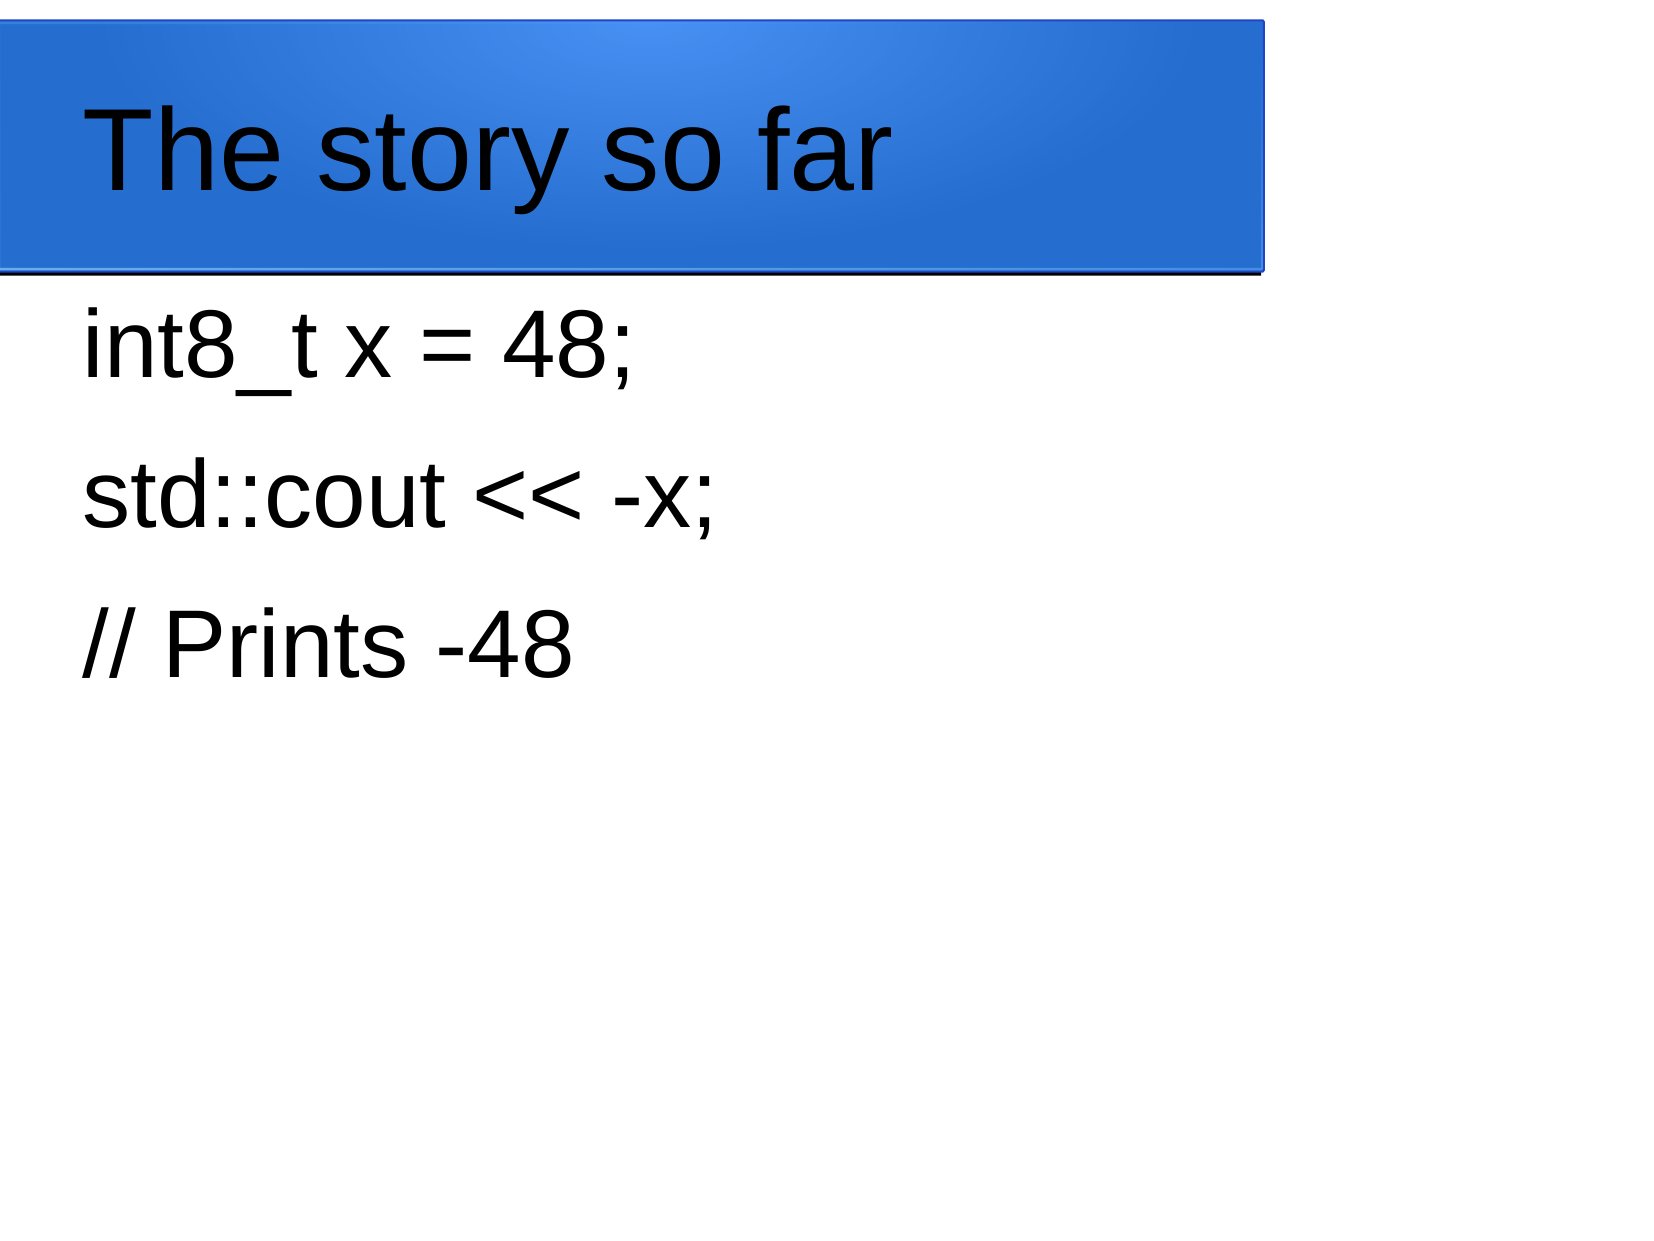

# The story so far
int8_t x = 48;
std::cout << -x;
// Prints -48